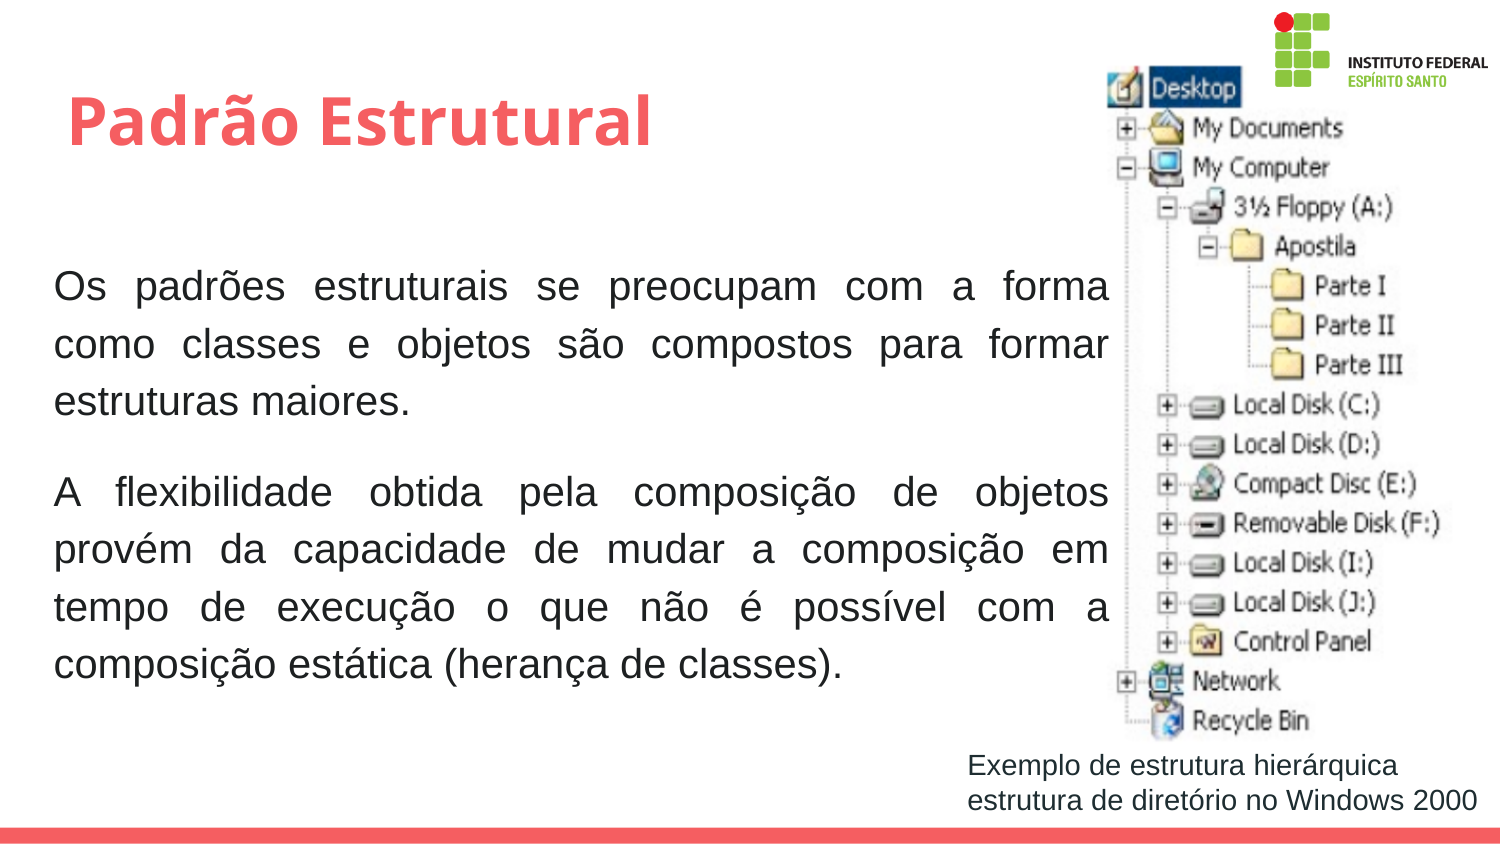

# Padrão Estrutural
Os padrões estruturais se preocupam com a forma como classes e objetos são compostos para formar estruturas maiores.
A flexibilidade obtida pela composição de objetos provém da capacidade de mudar a composição em tempo de execução o que não é possível com a composição estática (herança de classes).
Exemplo de estrutura hierárquica
estrutura de diretório no Windows 2000